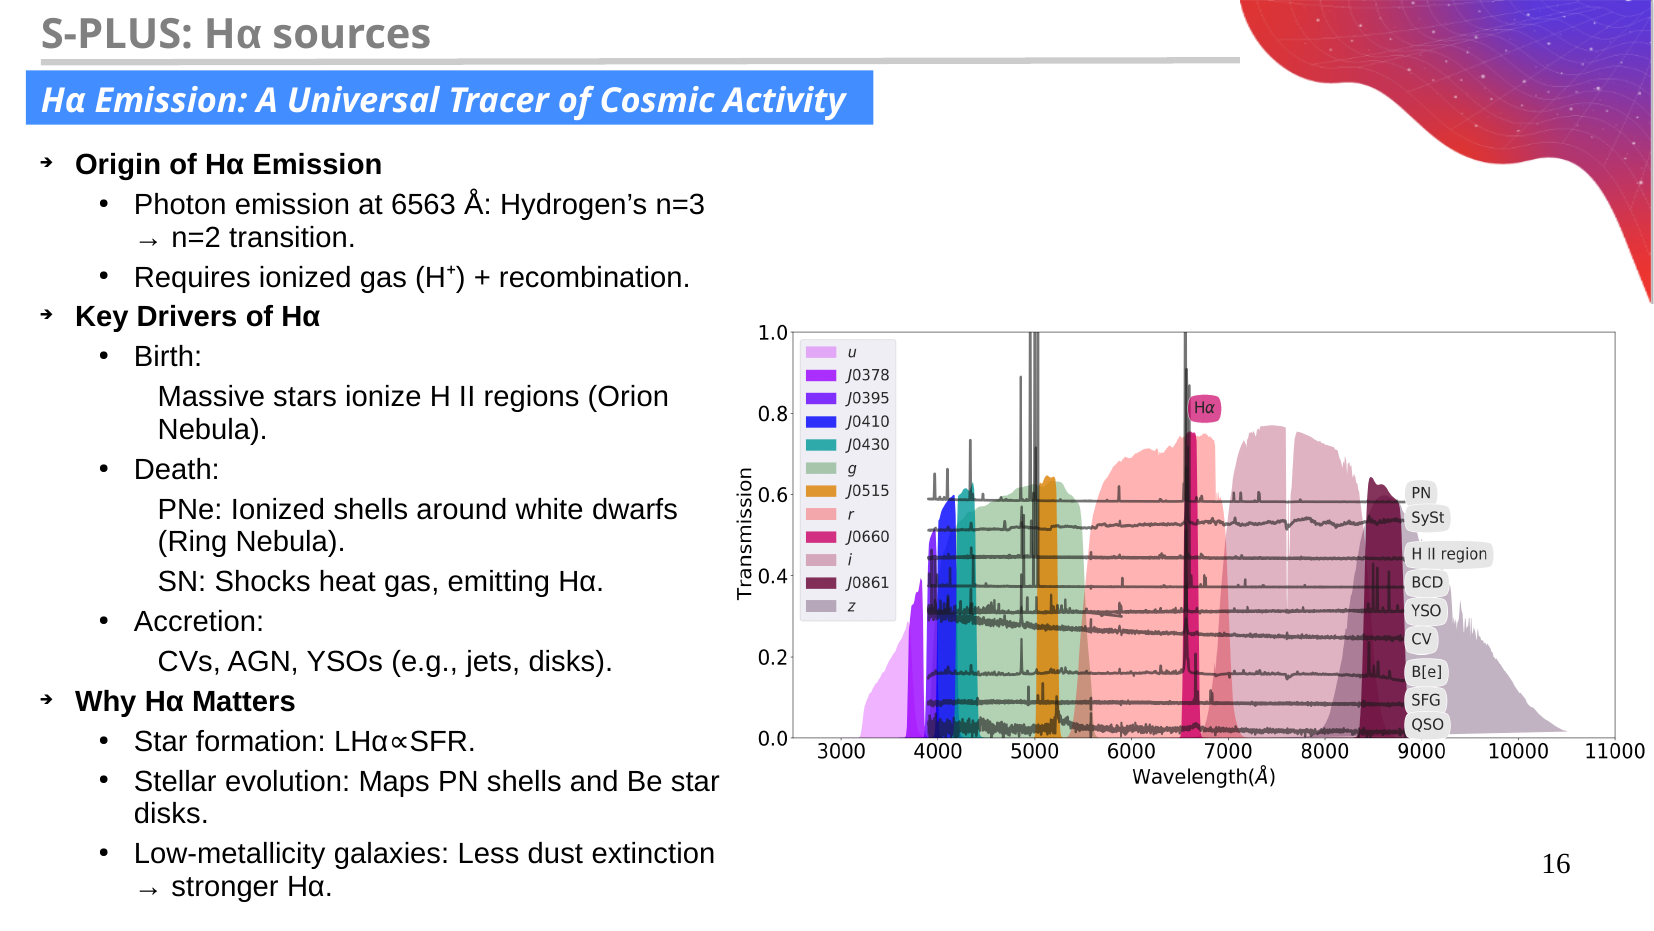

S-PLUS: Hα sources
Hα Emission: A Universal Tracer of Cosmic Activity
Origin of Hα Emission
Photon emission at 6563 Å: Hydrogen’s n=3 → n=2 transition.
Requires ionized gas (H⁺) + recombination.
Key Drivers of Hα
Birth:
Massive stars ionize H II regions (Orion Nebula).
Death:
PNe: Ionized shells around white dwarfs (Ring Nebula).
SN: Shocks heat gas, emitting Hα.
Accretion:
CVs, AGN, YSOs (e.g., jets, disks).
Why Hα Matters
Star formation: LHα​∝SFR.
Stellar evolution: Maps PN shells and Be star disks.
Low-metallicity galaxies: Less dust extinction → stronger Hα.
16